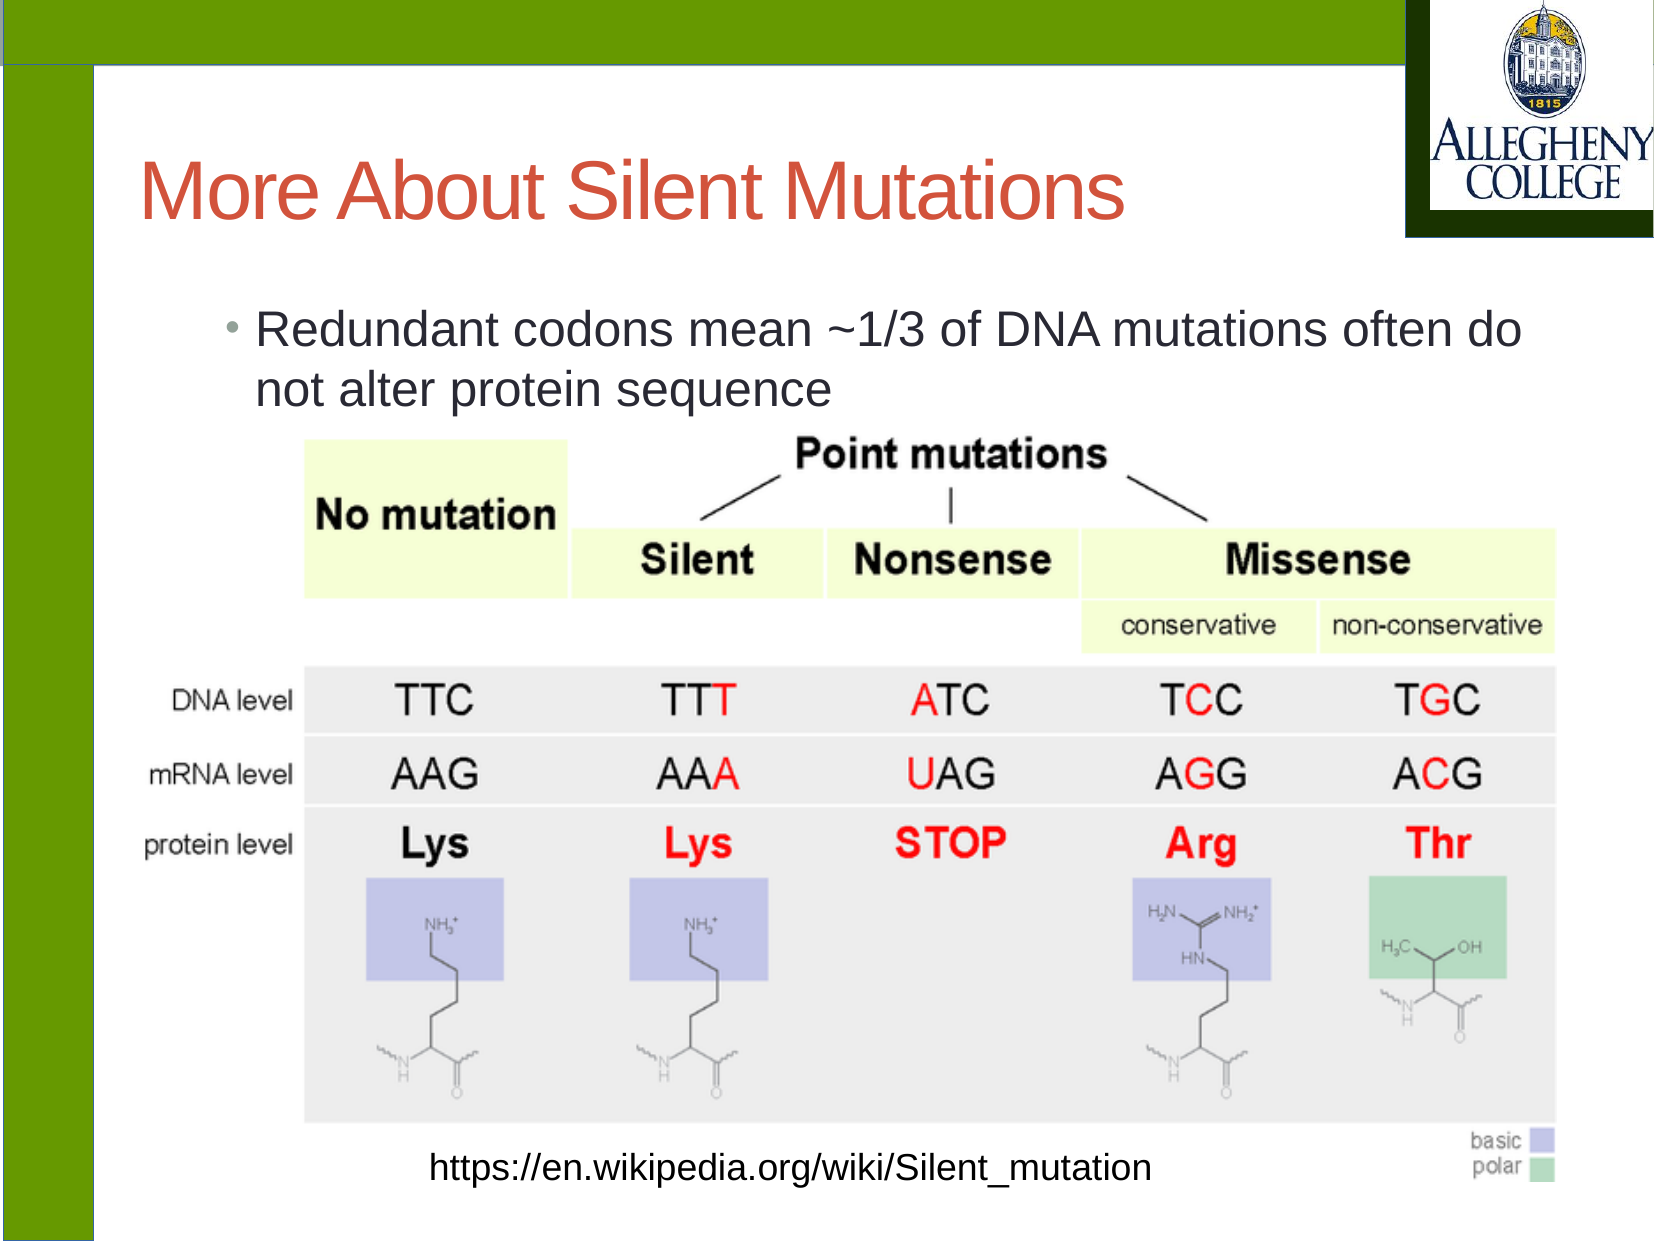

# More About Silent Mutations
Redundant codons mean ~1/3 of DNA mutations often do not alter protein sequence
https://en.wikipedia.org/wiki/Silent_mutation